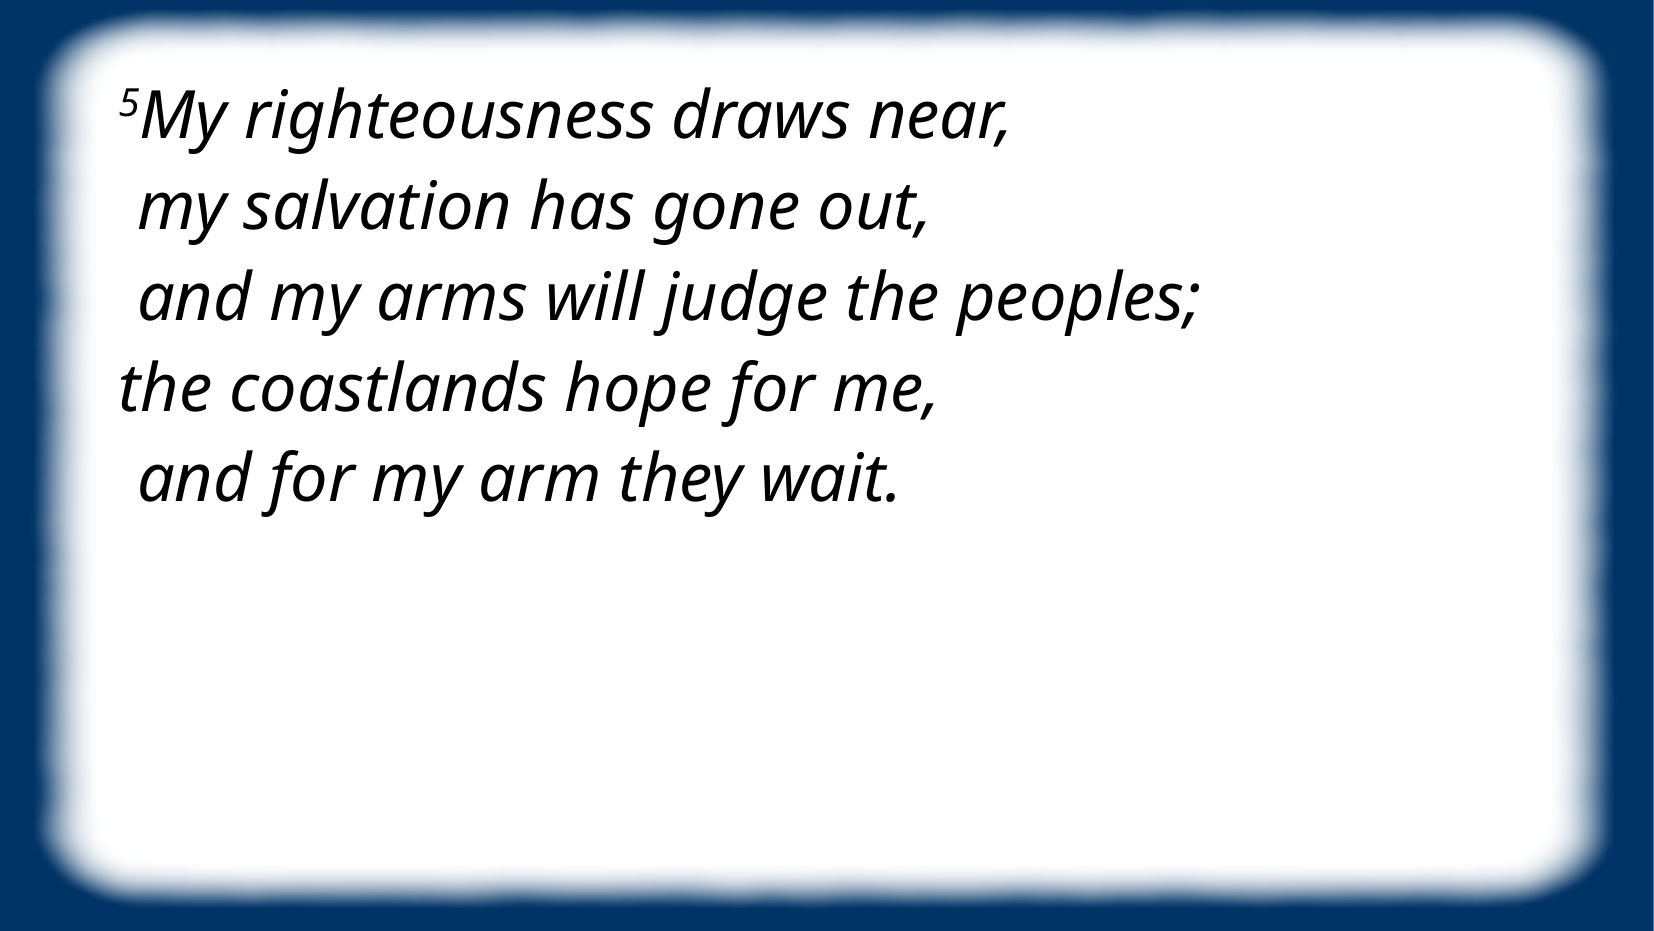

5My righteousness draws near,
my salvation has gone out,
and my arms will judge the peoples;
the coastlands hope for me,
and for my arm they wait.